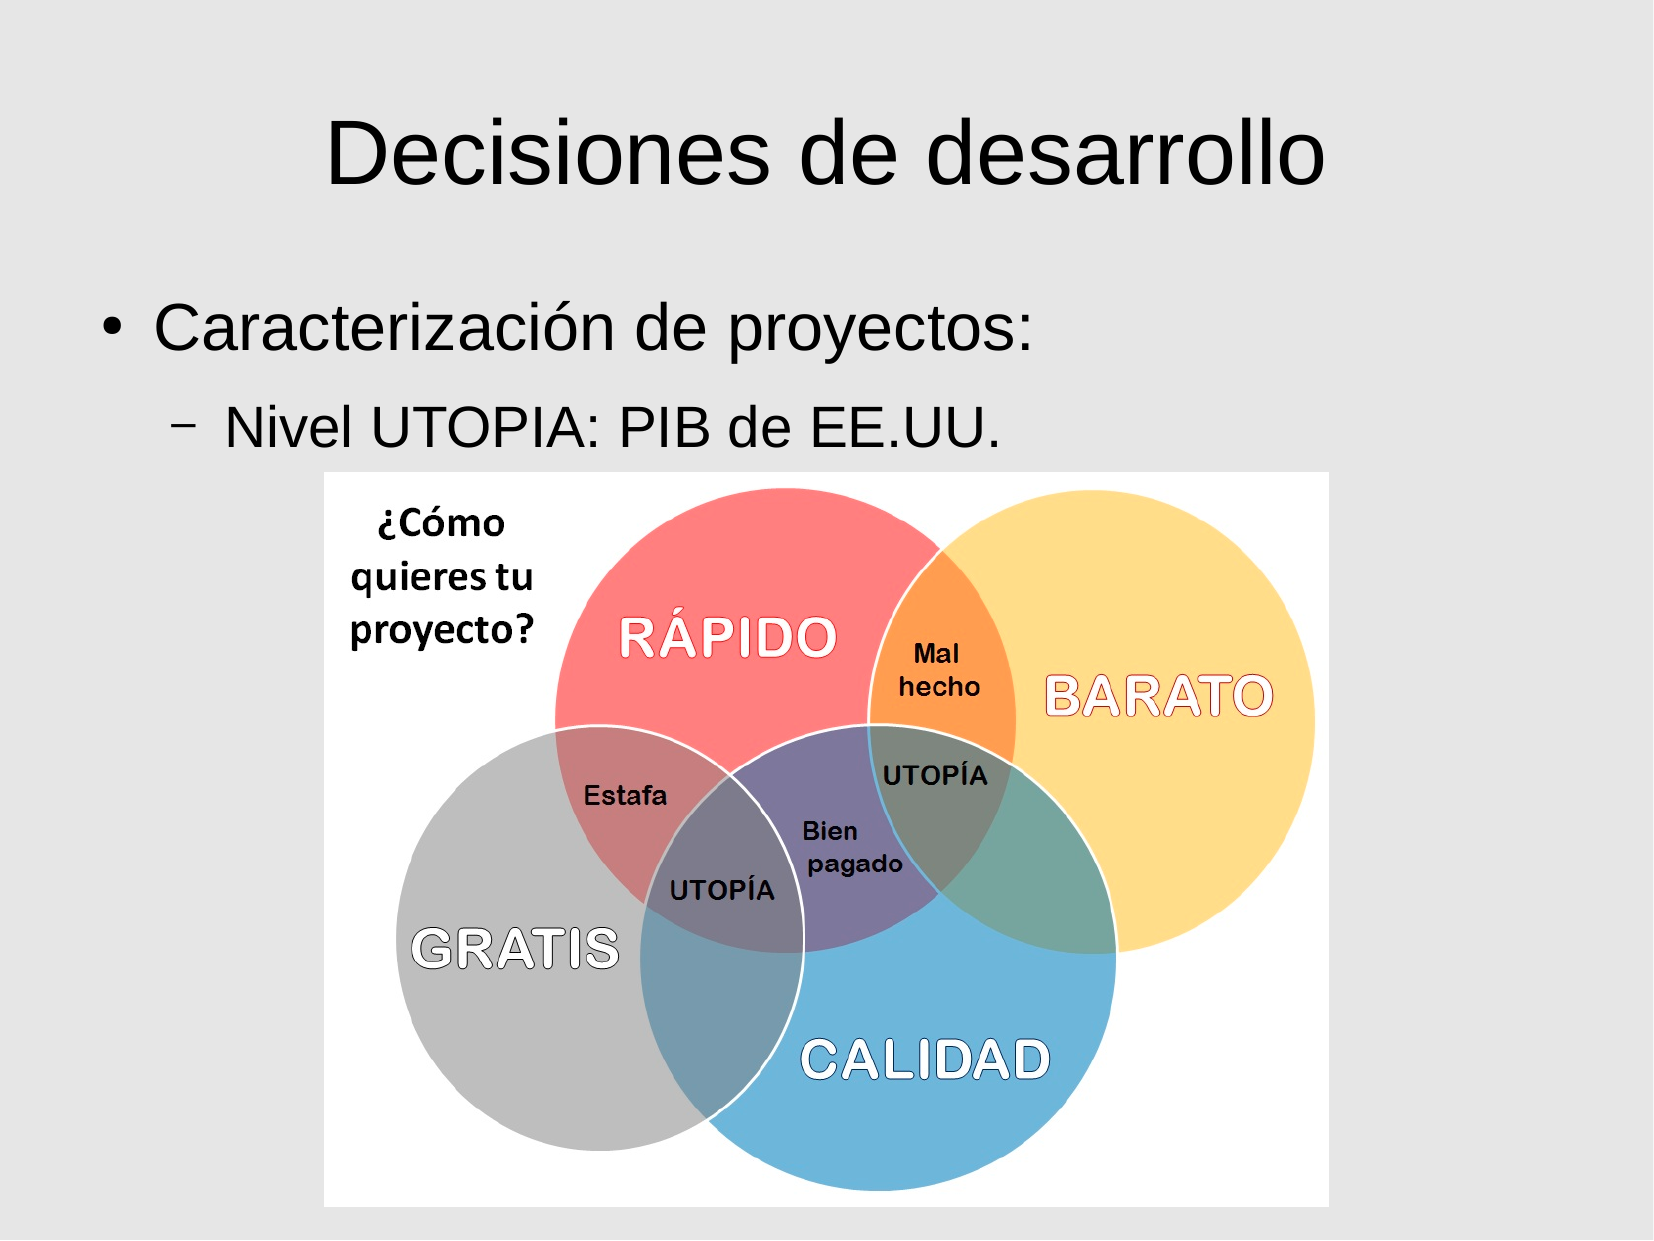

# Decisiones de desarrollo
Caracterización de proyectos:
Nivel UTOPIA: PIB de EE.UU.